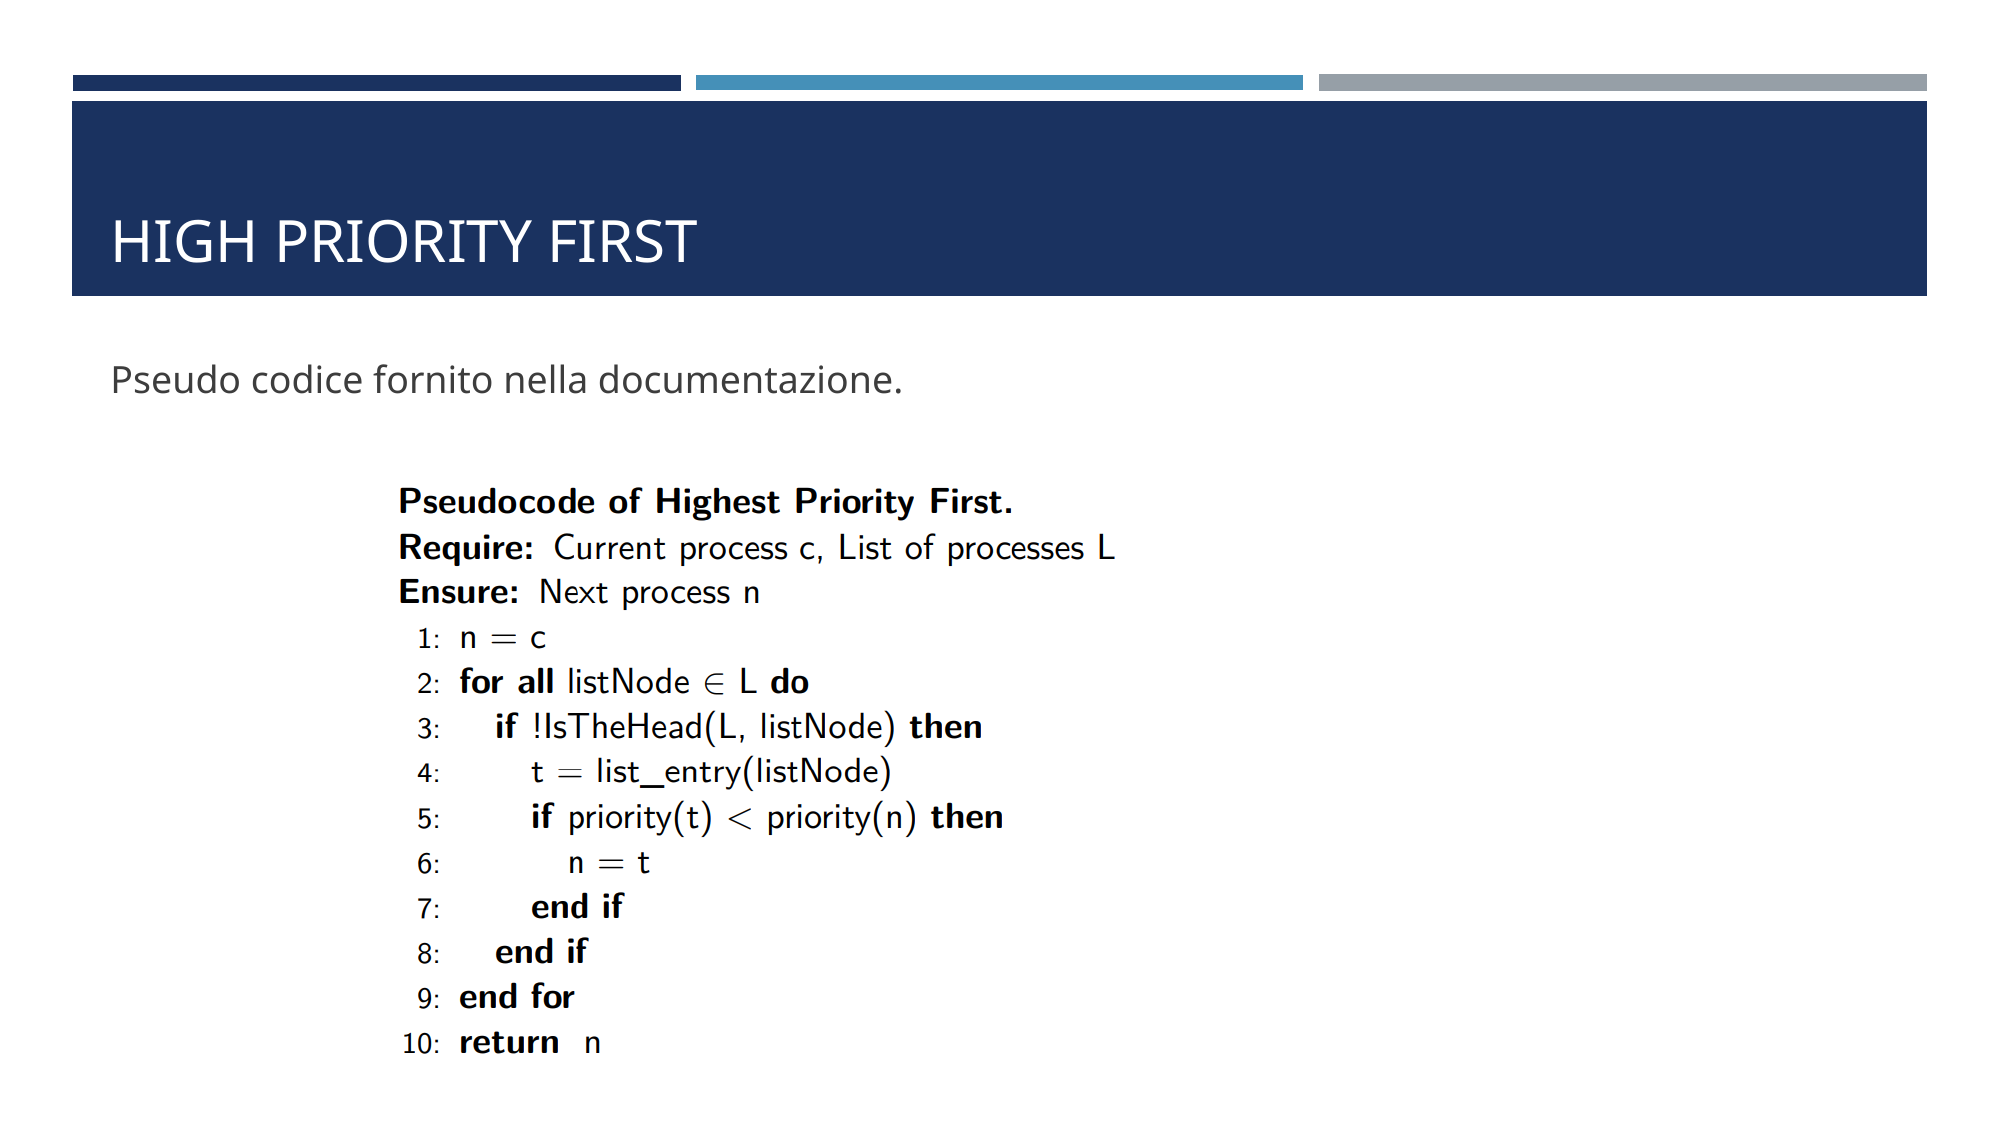

# High priority first
Pseudo codice fornito nella documentazione.